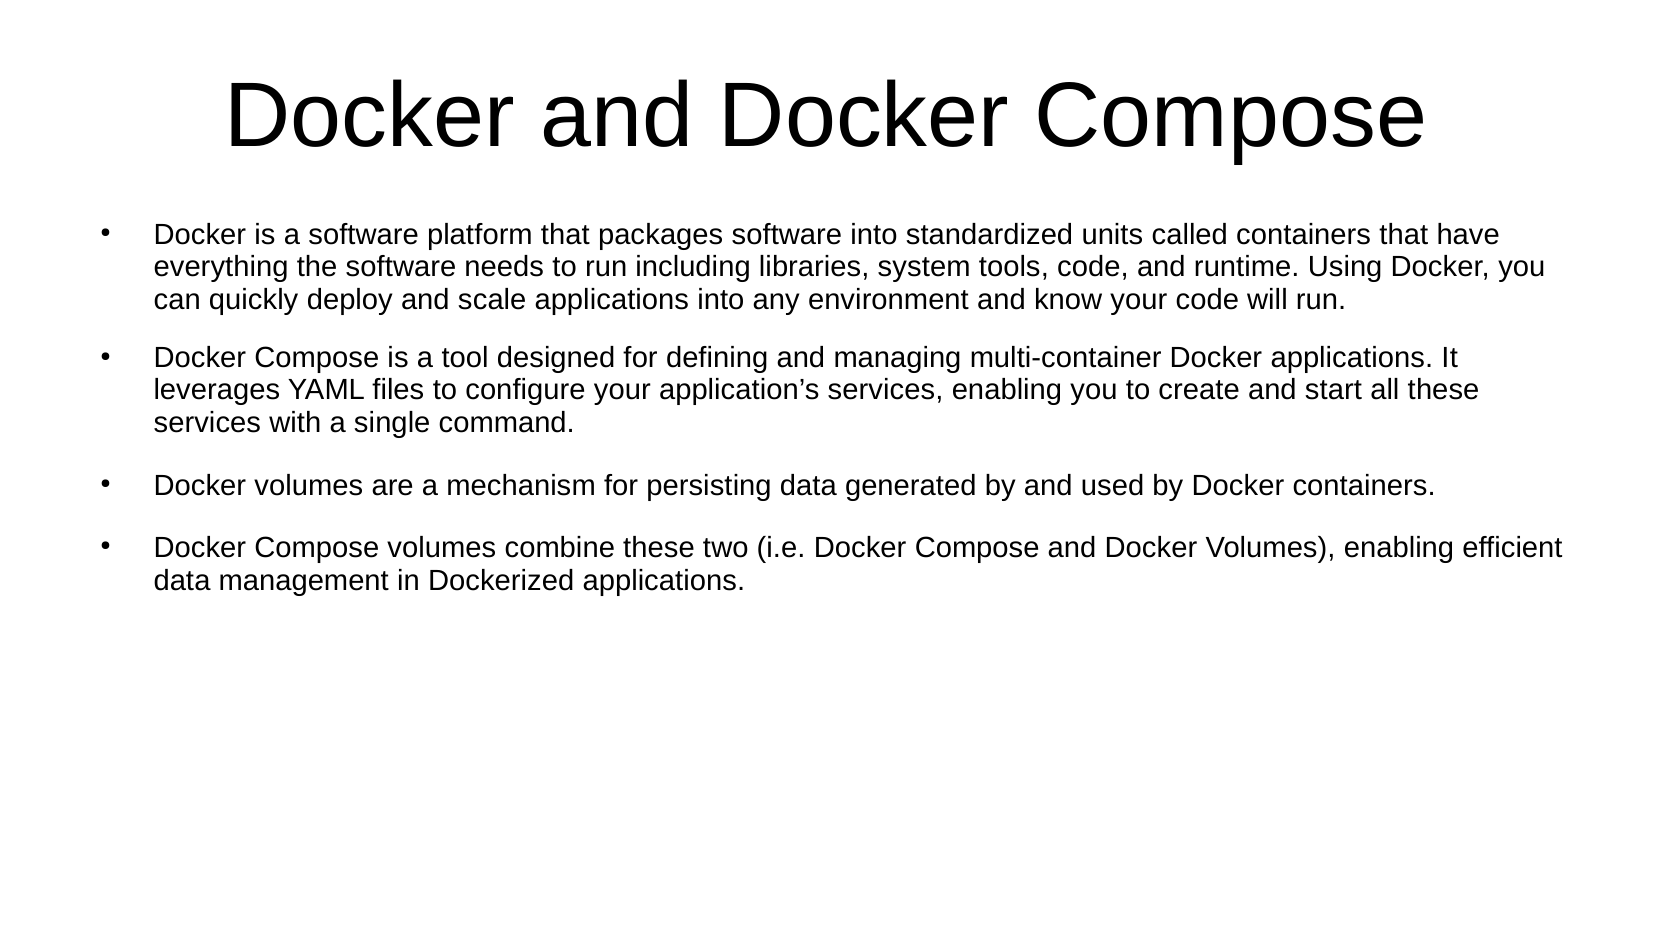

# Docker and Docker Compose
Docker is a software platform that packages software into standardized units called containers that have everything the software needs to run including libraries, system tools, code, and runtime. Using Docker, you can quickly deploy and scale applications into any environment and know your code will run.
Docker Compose is a tool designed for defining and managing multi-container Docker applications. It leverages YAML files to configure your application’s services, enabling you to create and start all these services with a single command.
Docker volumes are a mechanism for persisting data generated by and used by Docker containers.
Docker Compose volumes combine these two (i.e. Docker Compose and Docker Volumes), enabling efficient data management in Dockerized applications.